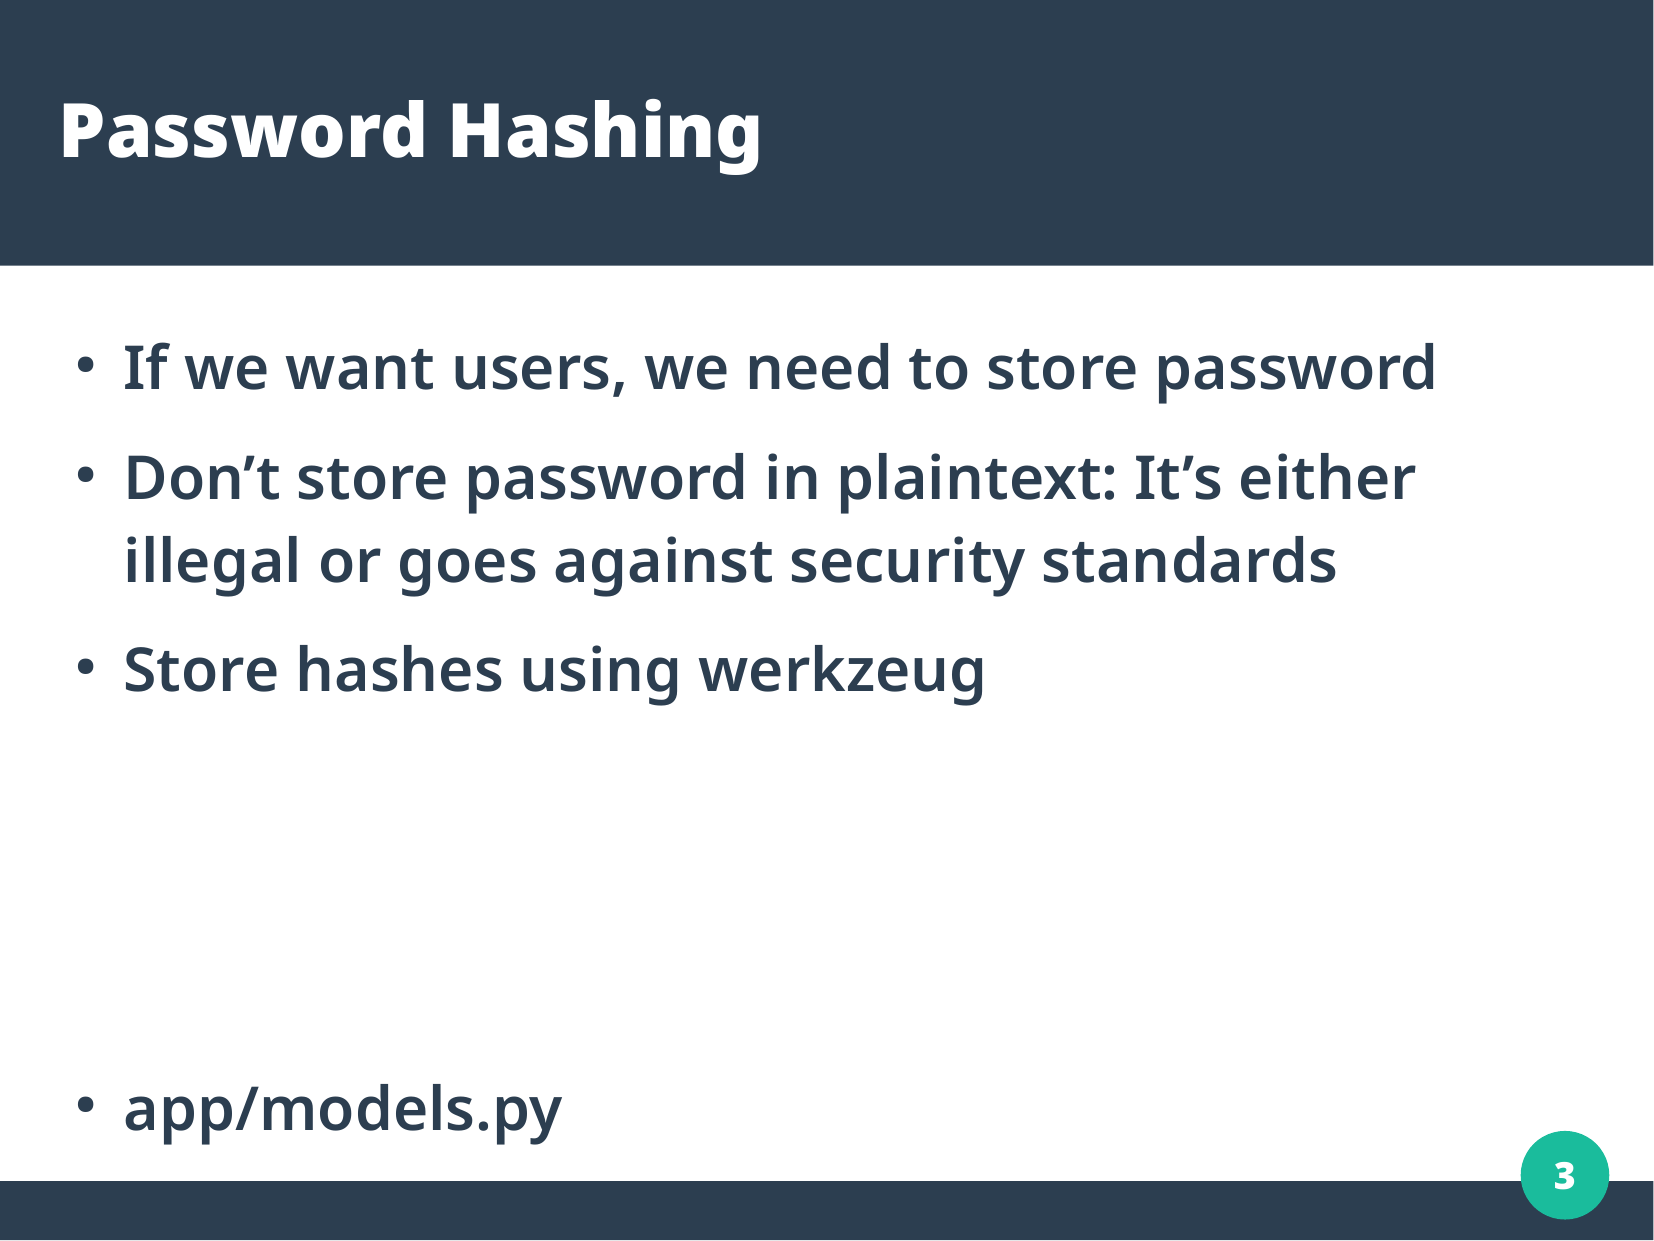

# Password Hashing
If we want users, we need to store password
Don’t store password in plaintext: It’s either illegal or goes against security standards
Store hashes using werkzeug
app/models.py
3